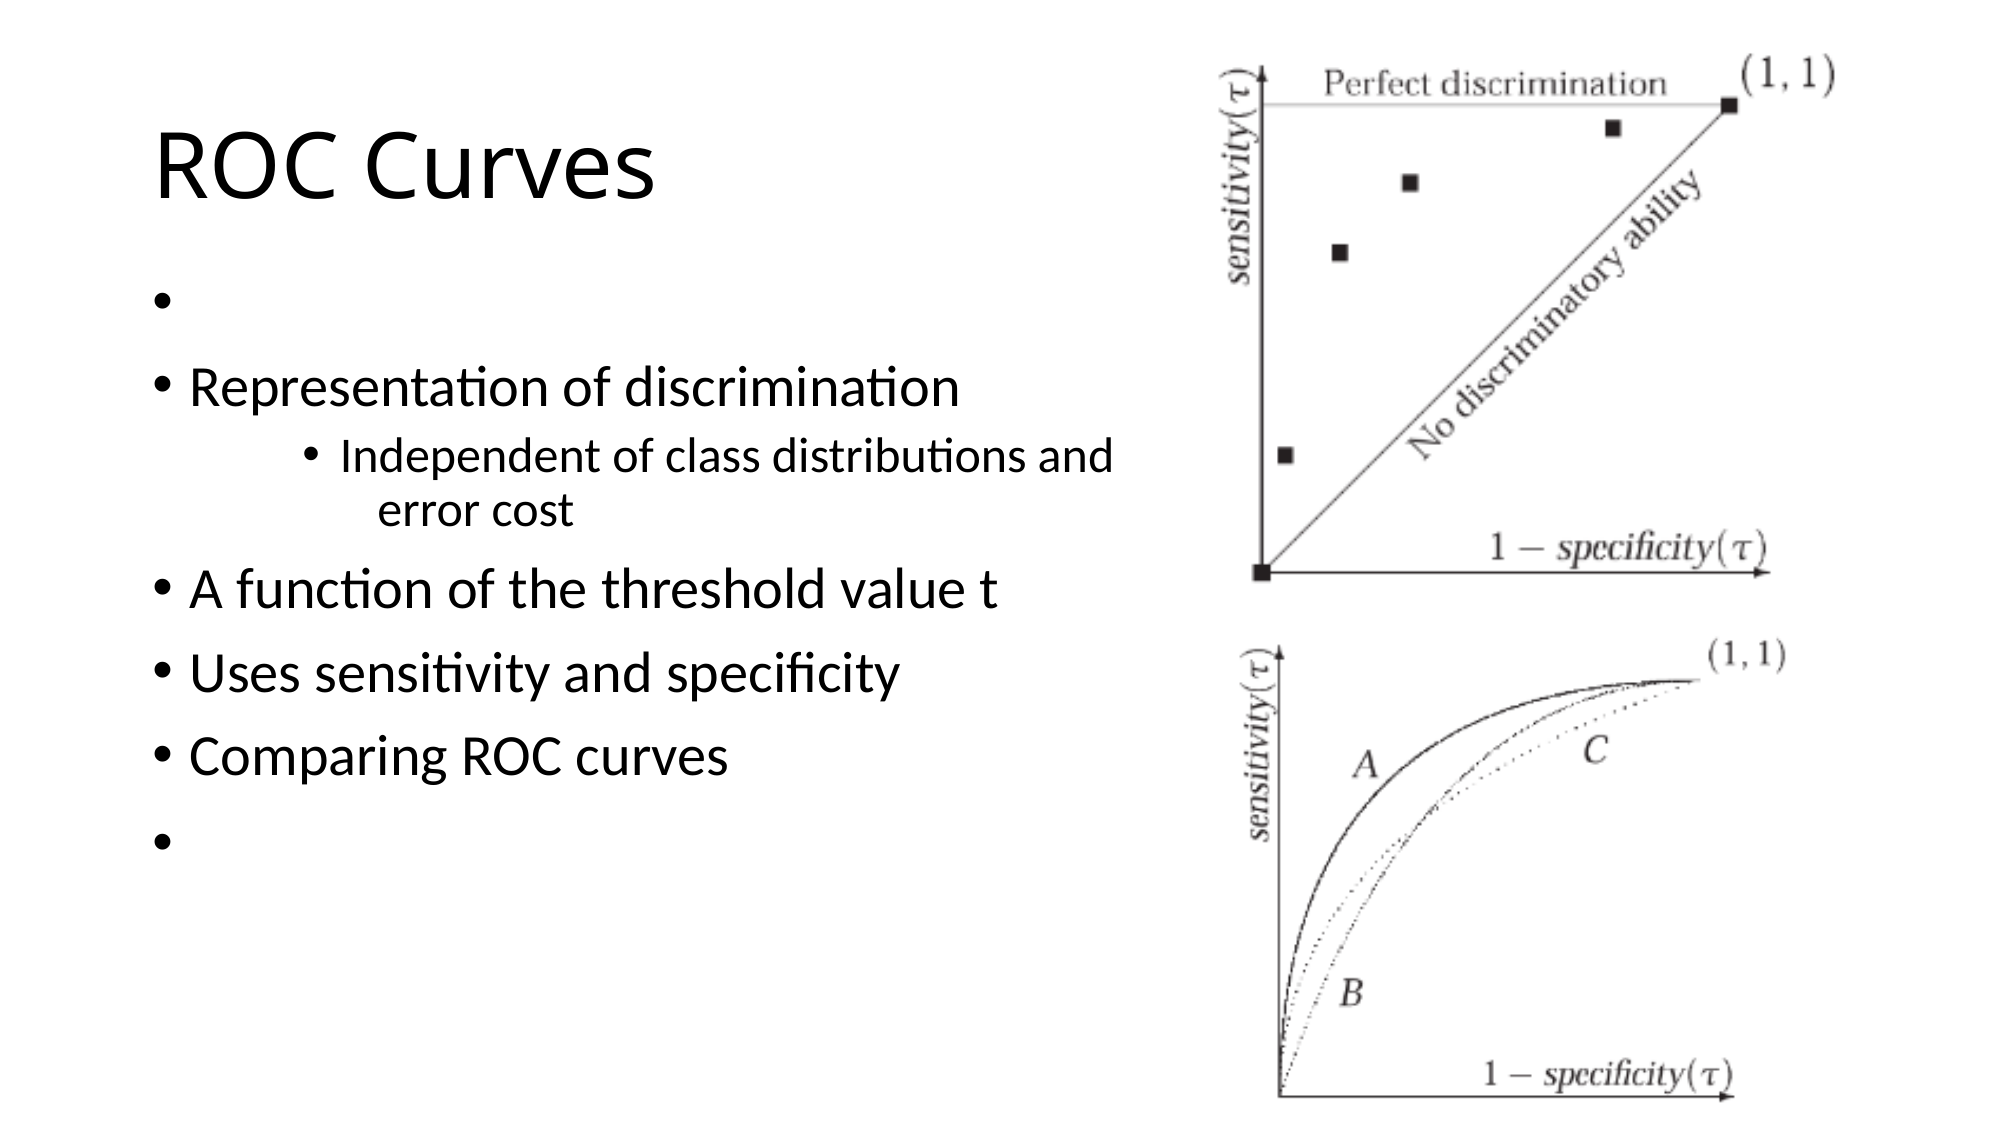

# ROC Curves
Representation of discrimination
Independent of class distributions and error cost
A function of the threshold value t
Uses sensitivity and specificity
Comparing ROC curves